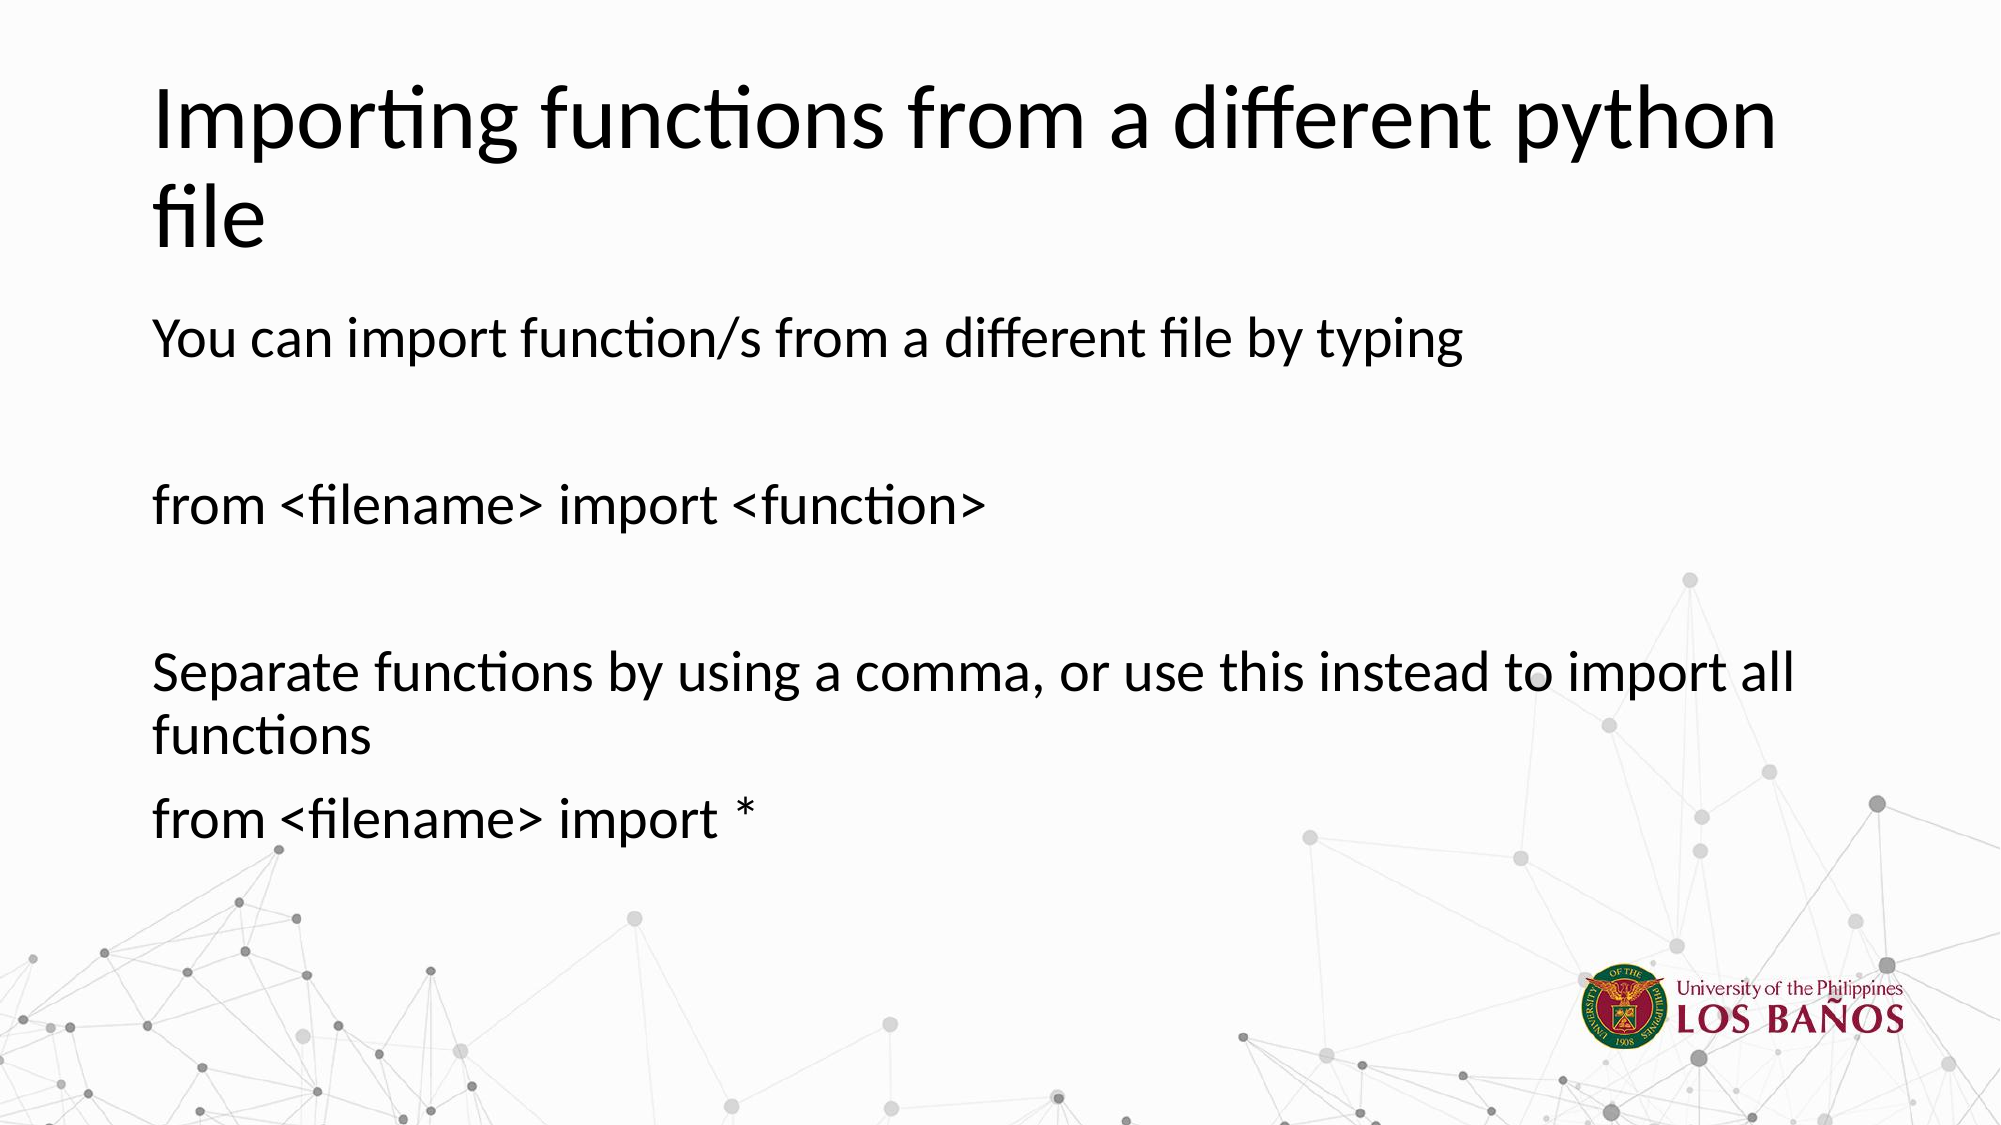

# Importing functions from a different python file
You can import function/s from a different file by typing
from <filename> import <function>
Separate functions by using a comma, or use this instead to import all functions
from <filename> import *